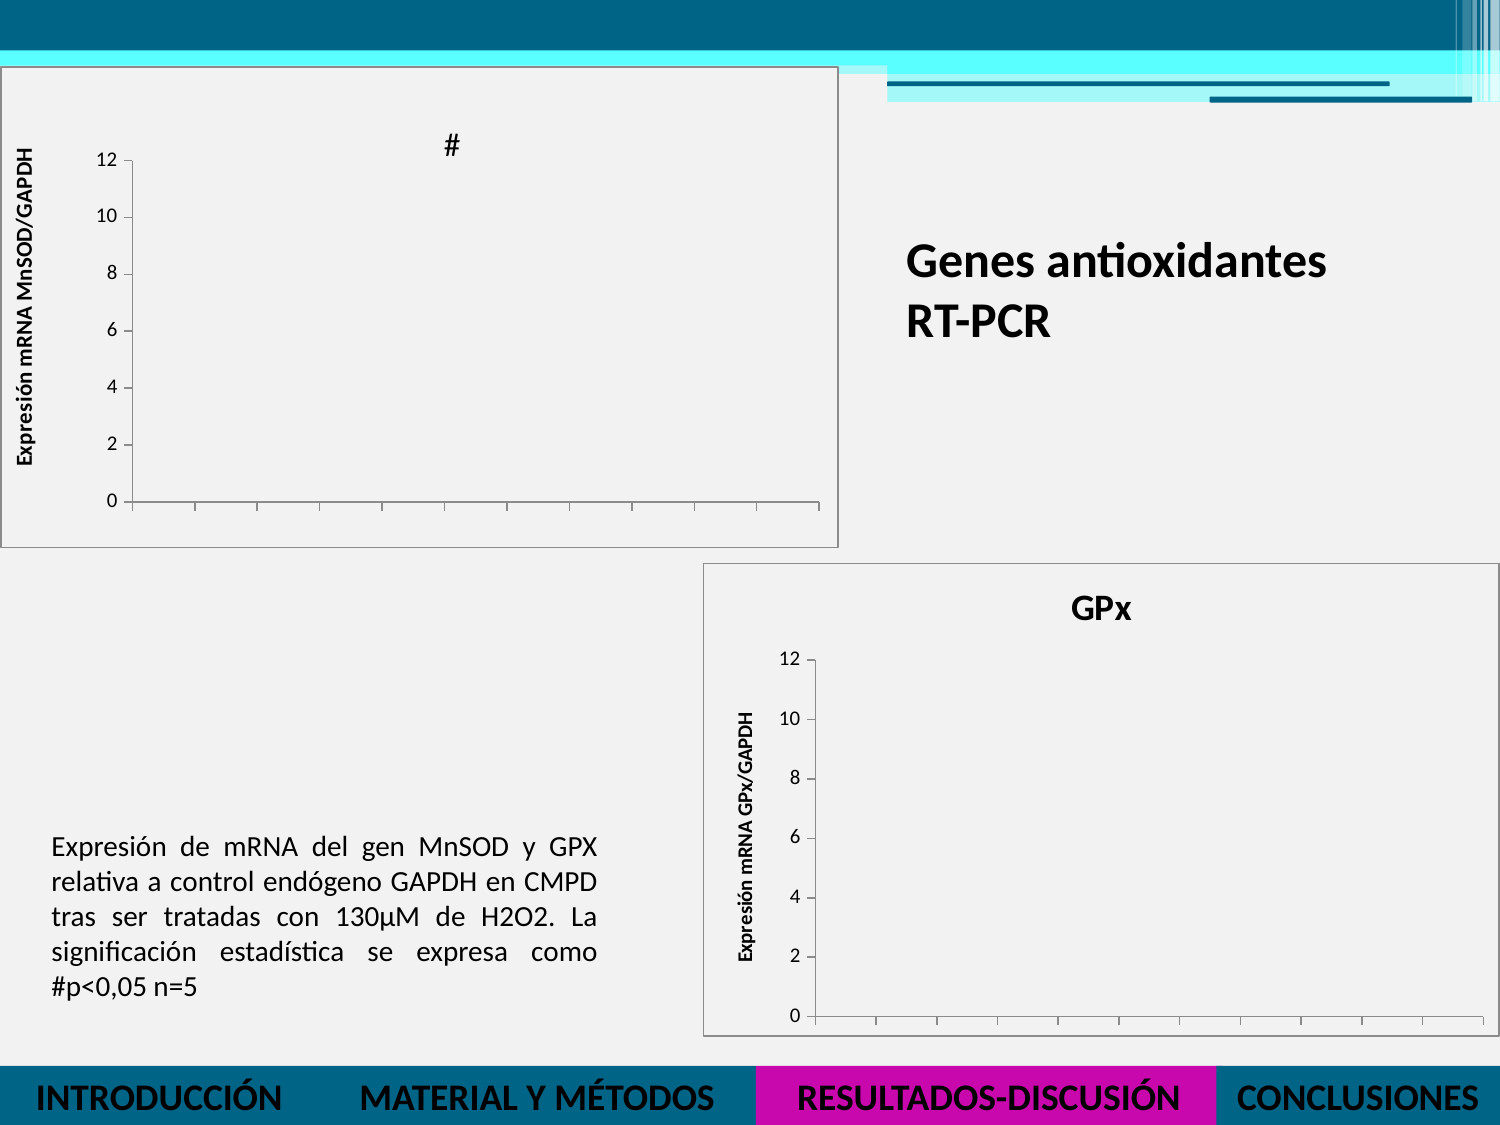

# RESULTADOS
### Chart
| Category | |
|---|---|Genes antioxidantes
RT-PCR
### Chart: GPx
| Category | |
|---|---|Expresión de mRNA del gen MnSOD y GPX relativa a control endógeno GAPDH en CMPD tras ser tratadas con 130µM de H2O2. La significación estadística se expresa como #p<0,05 n=5
INTRODUCCIÓN
MATERIAL Y MÉTODOS
RESULTADOS-DISCUSIÓN
CONCLUSIONES